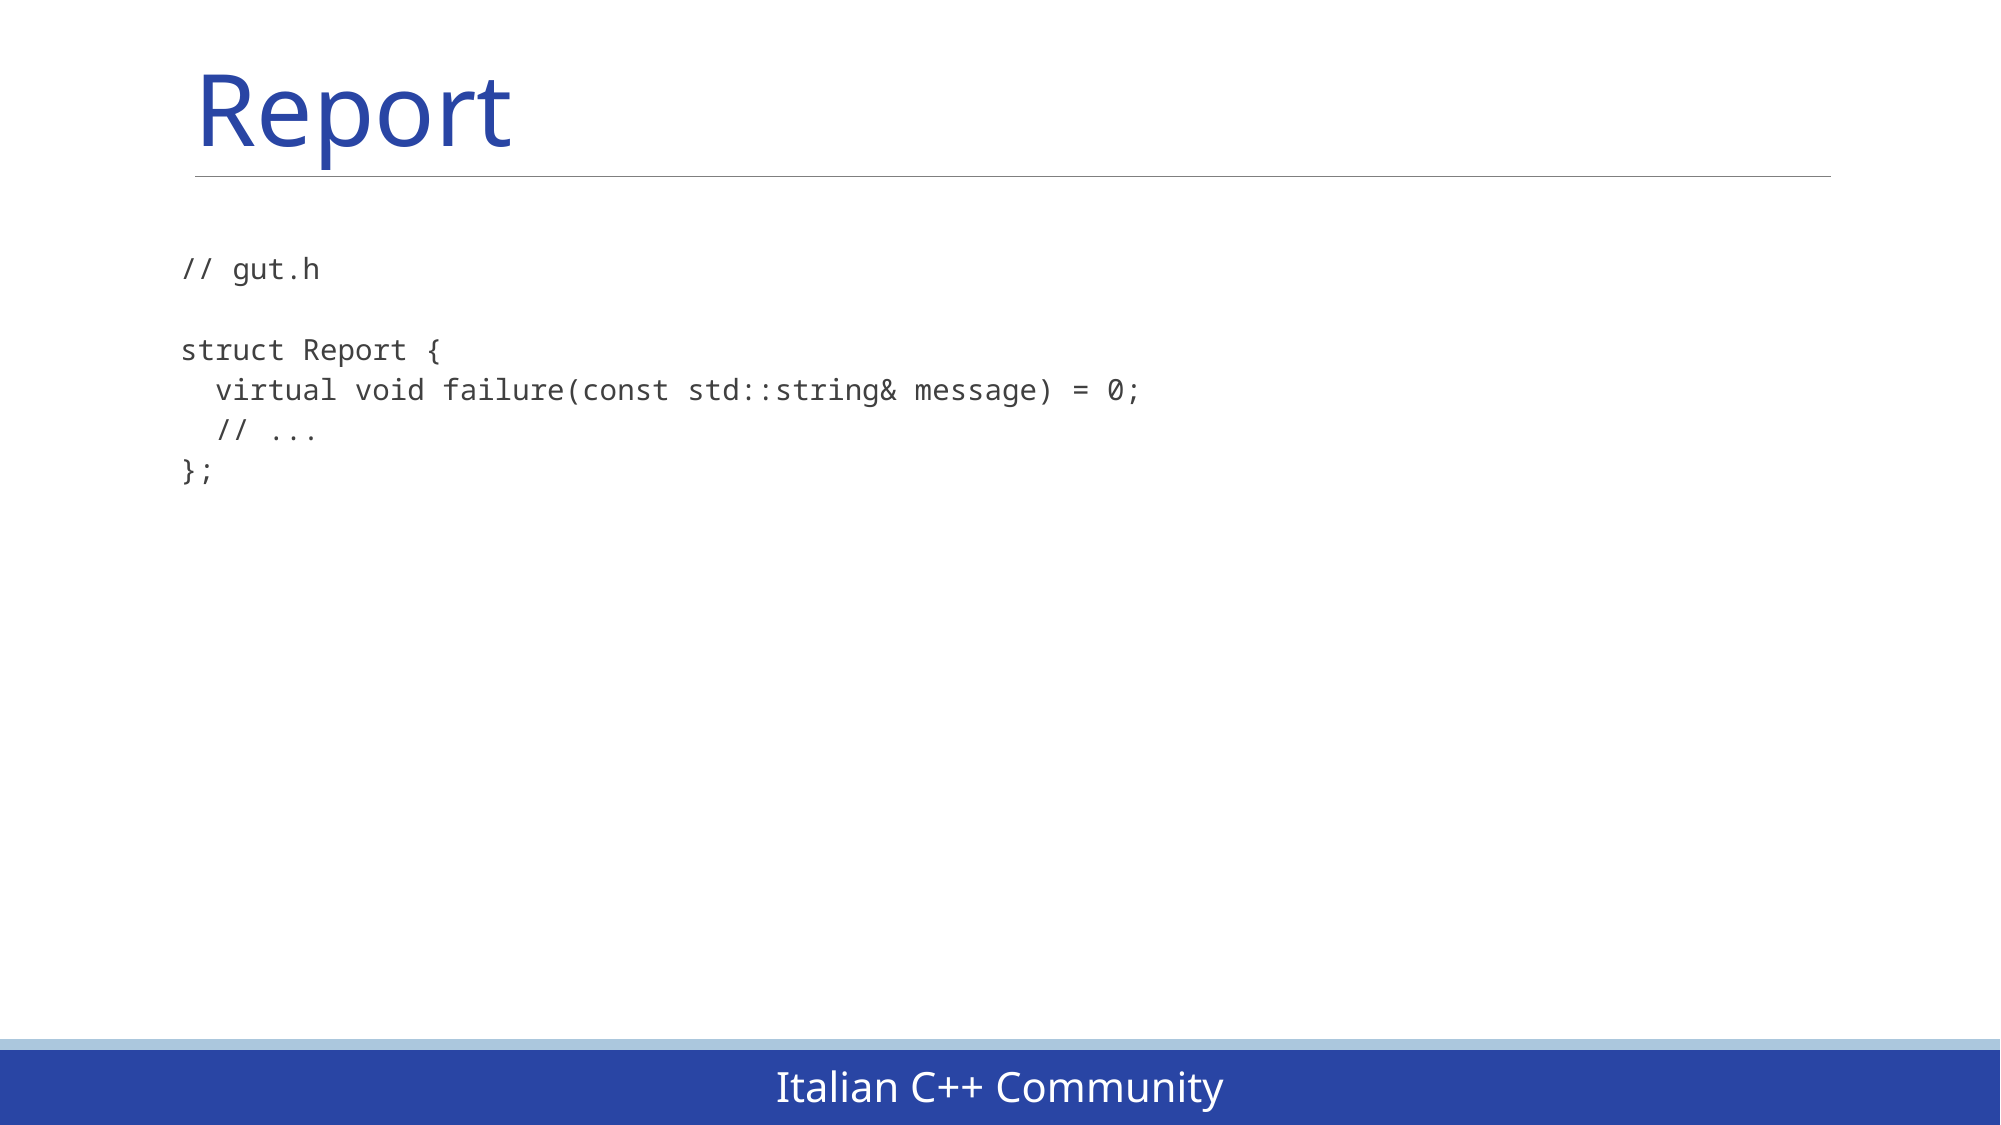

# Report
// gut.h
struct Report {
 virtual void failure(const std::string& message) = 0;
 // ...
};